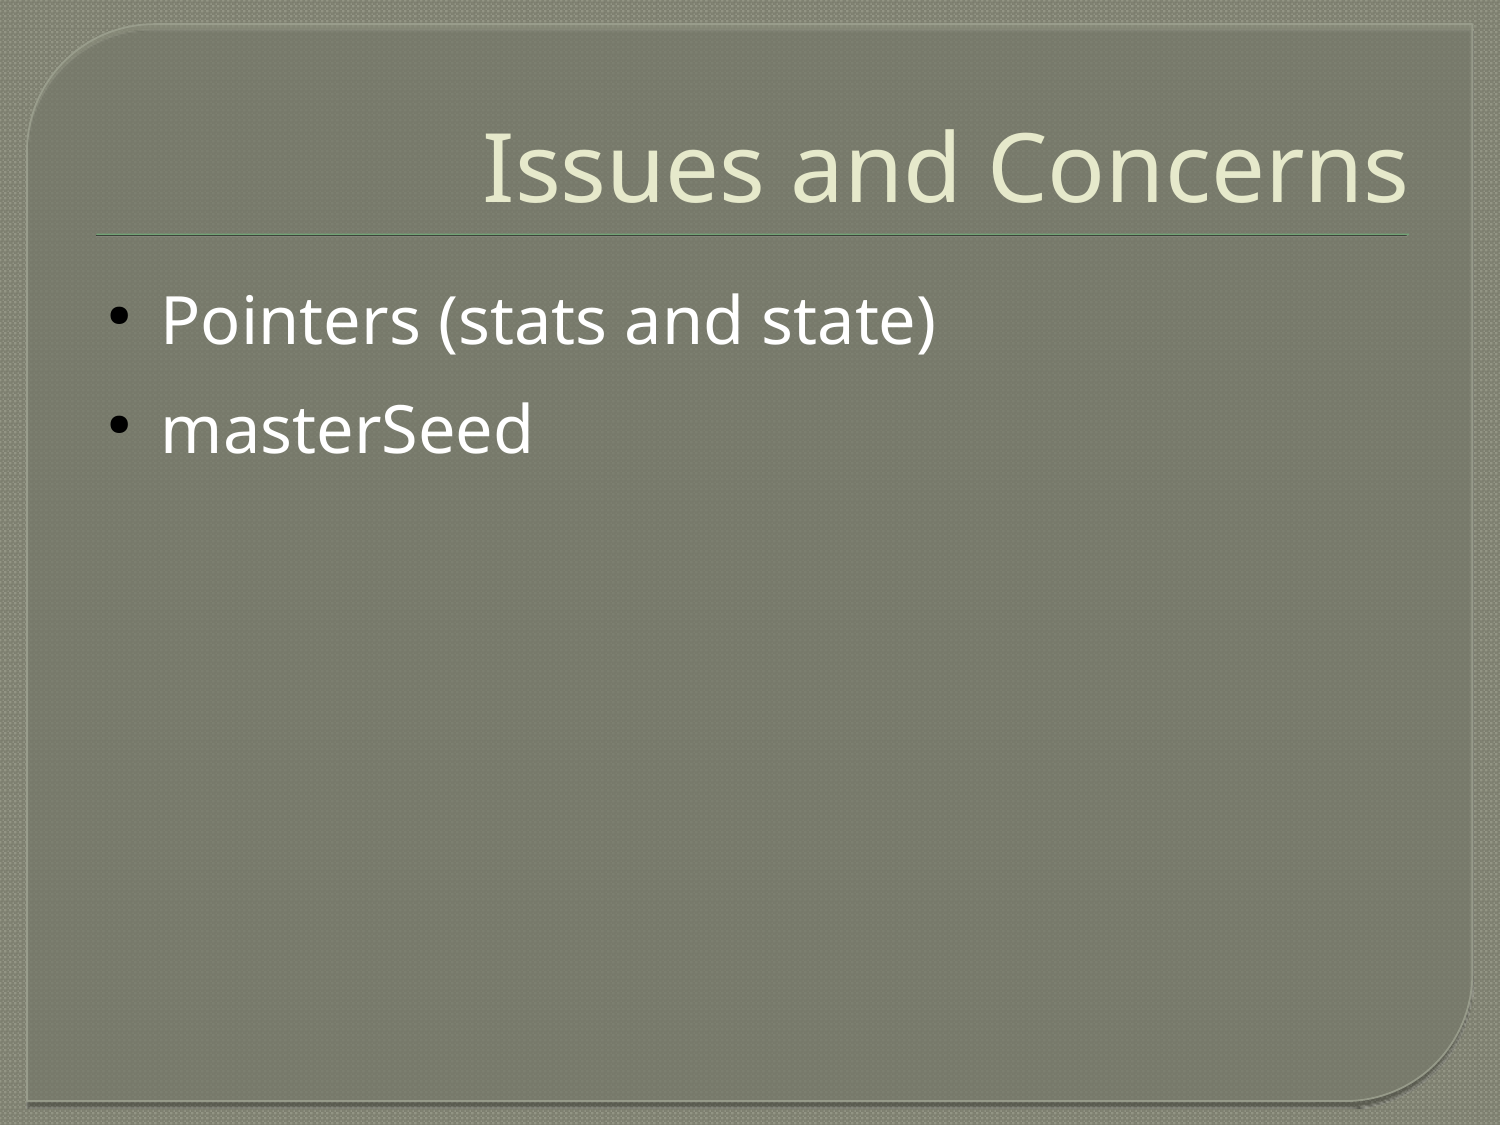

# Issues and Concerns
Pointers (stats and state)
masterSeed